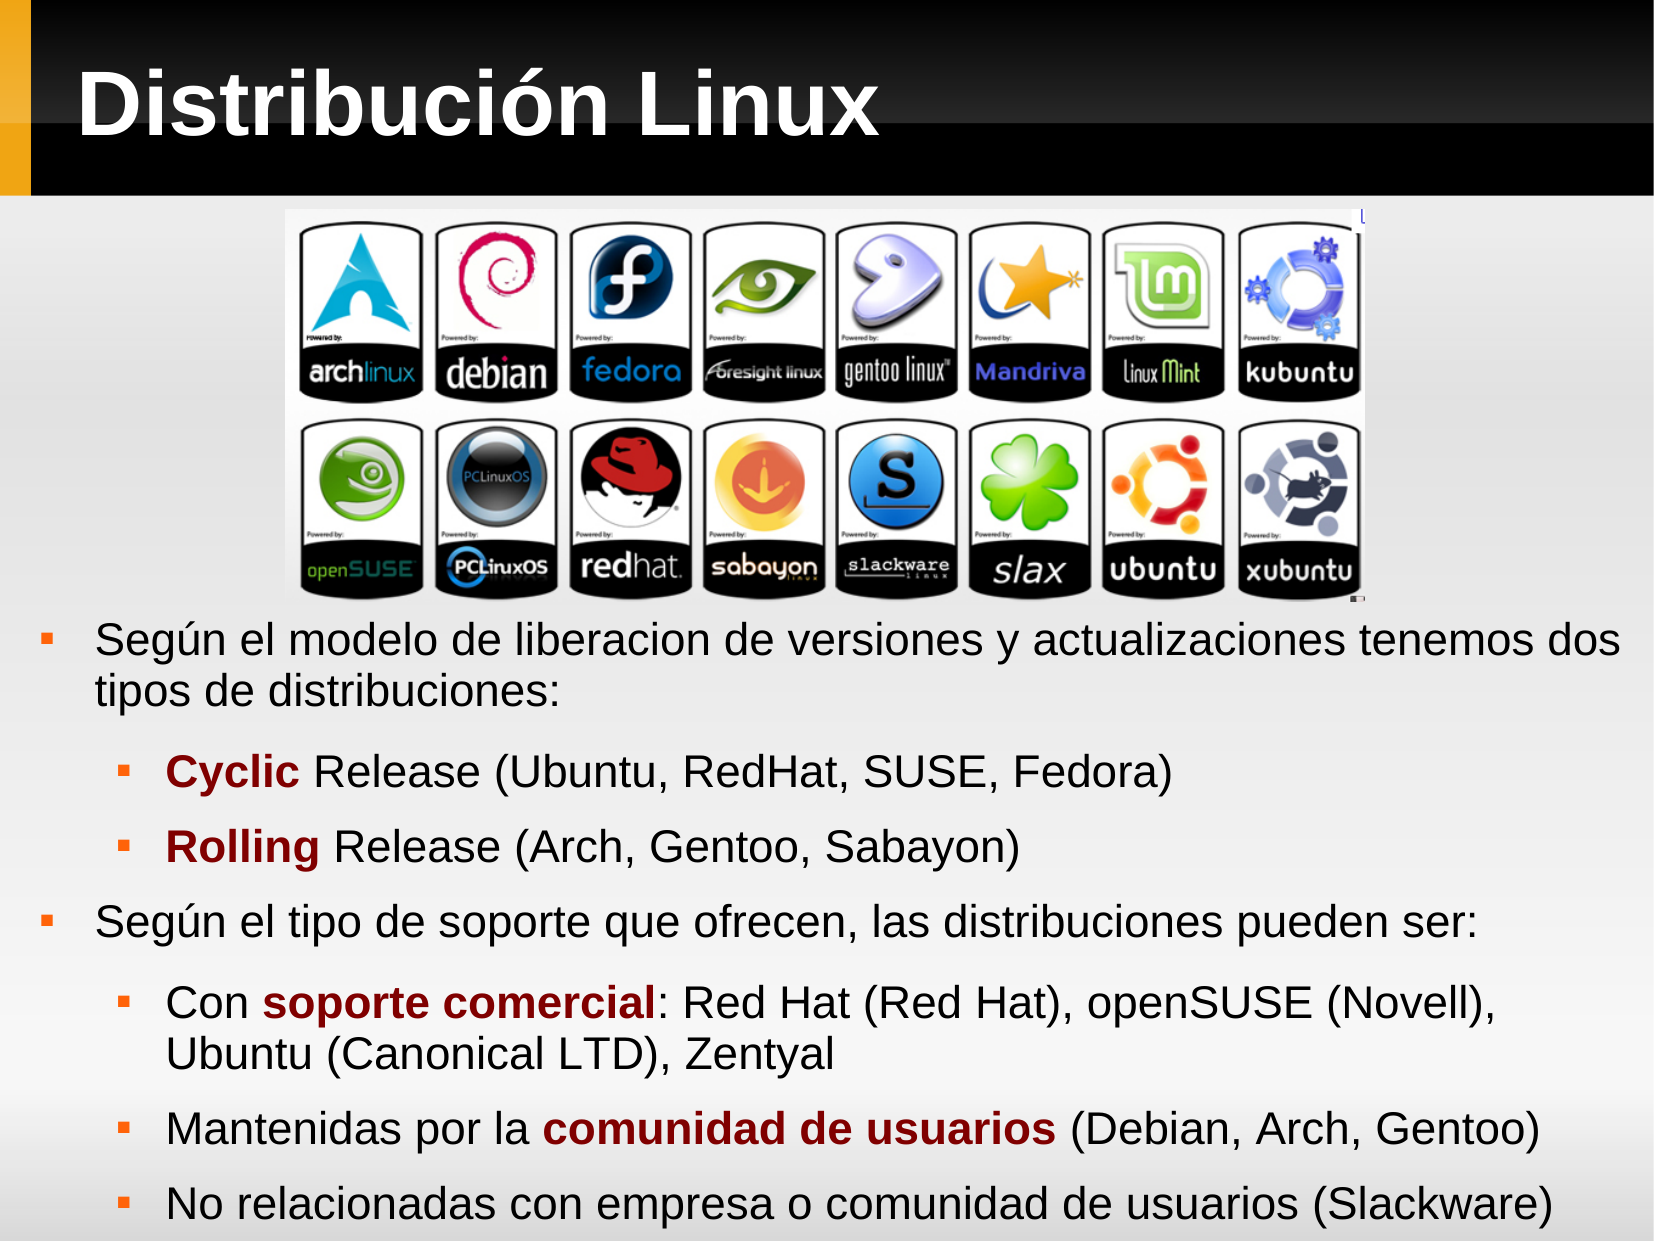

# Distribución Linux
Según el modelo de liberacion de versiones y actualizaciones tenemos dos tipos de distribuciones:
Cyclic Release (Ubuntu, RedHat, SUSE, Fedora)
Rolling Release (Arch, Gentoo, Sabayon)
Según el tipo de soporte que ofrecen, las distribuciones pueden ser:
Con soporte comercial: Red Hat (Red Hat), openSUSE (Novell), Ubuntu (Canonical LTD), Zentyal
Mantenidas por la comunidad de usuarios (Debian, Arch, Gentoo)
No relacionadas con empresa o comunidad de usuarios (Slackware)